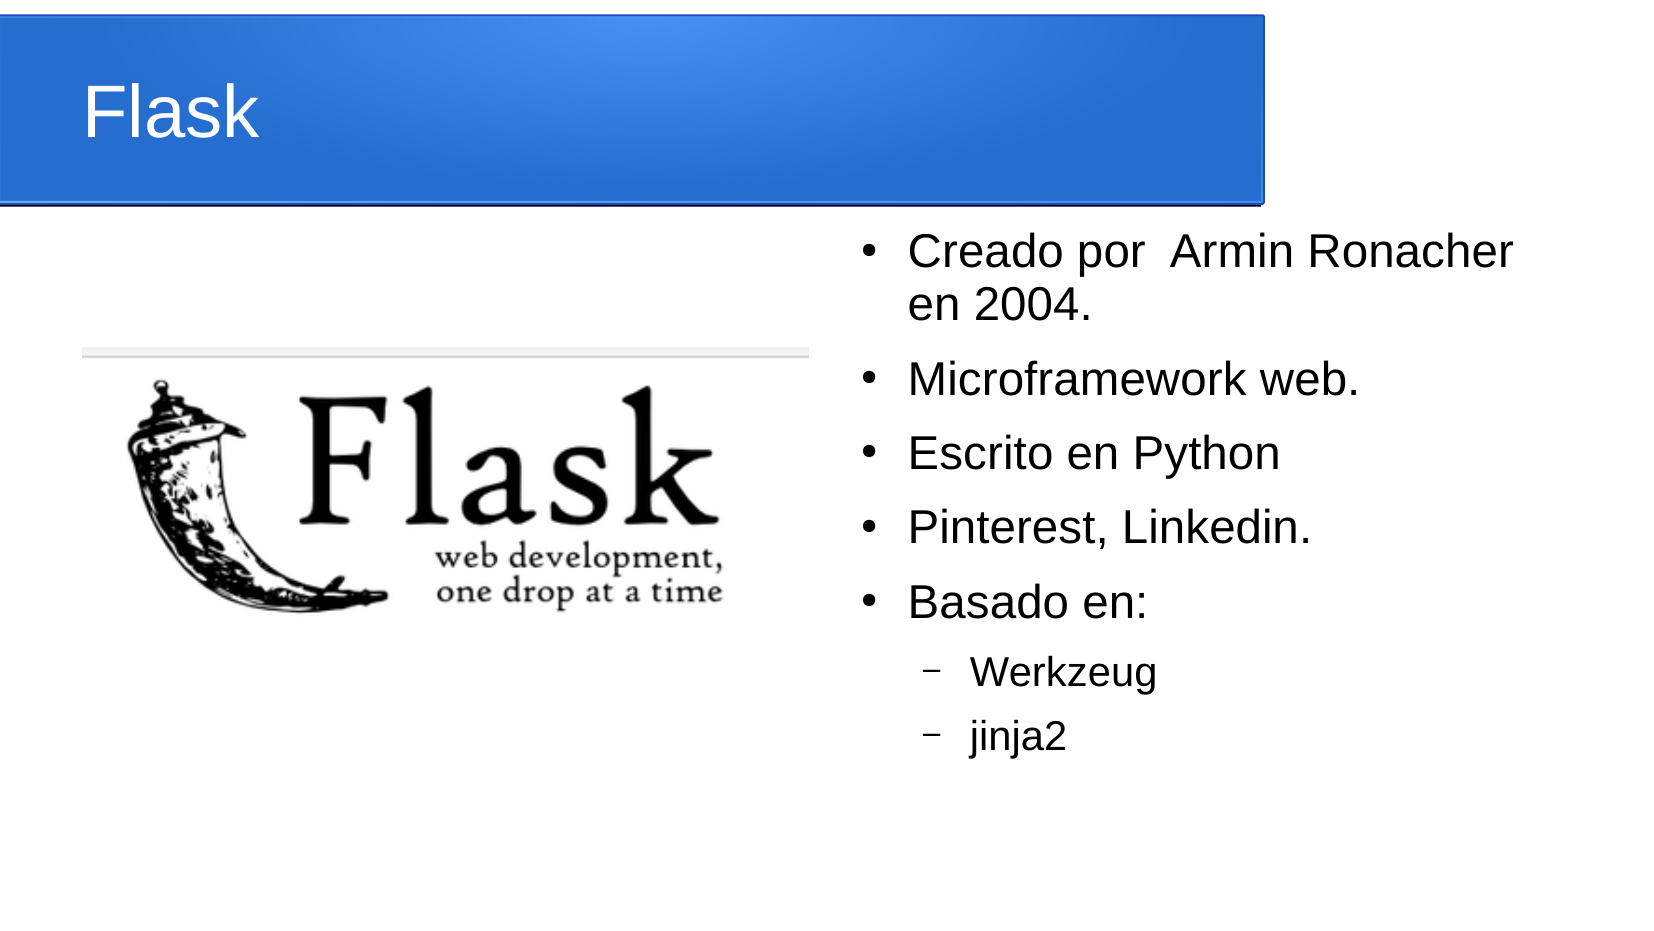

# Flask
Creado por Armin Ronacher en 2004.
Microframework web.
Escrito en Python
Pinterest, Linkedin.
Basado en:
Werkzeug
jinja2